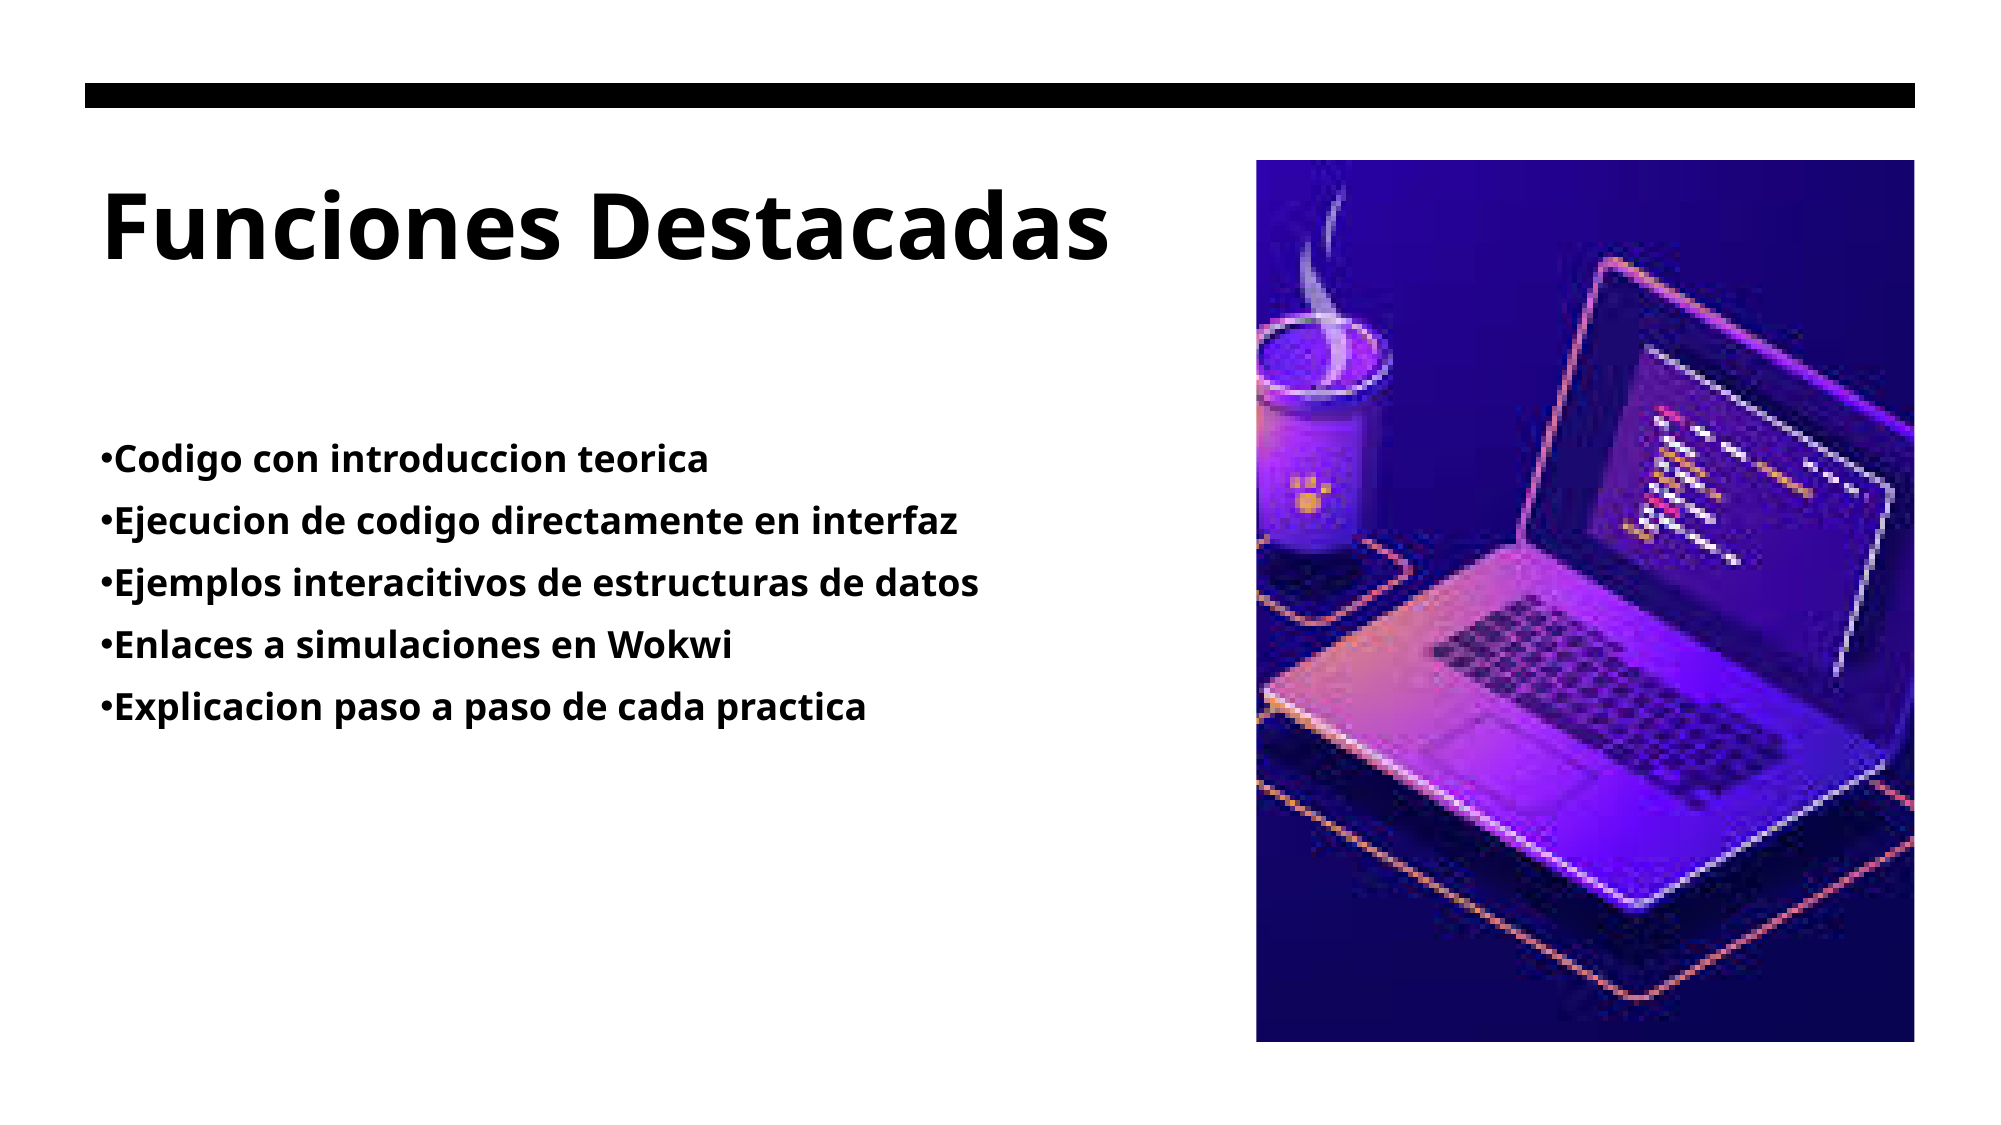

# Funciones Destacadas
Codigo con introduccion teorica
Ejecucion de codigo directamente en interfaz
Ejemplos interacitivos de estructuras de datos
Enlaces a simulaciones en Wokwi
Explicacion paso a paso de cada practica